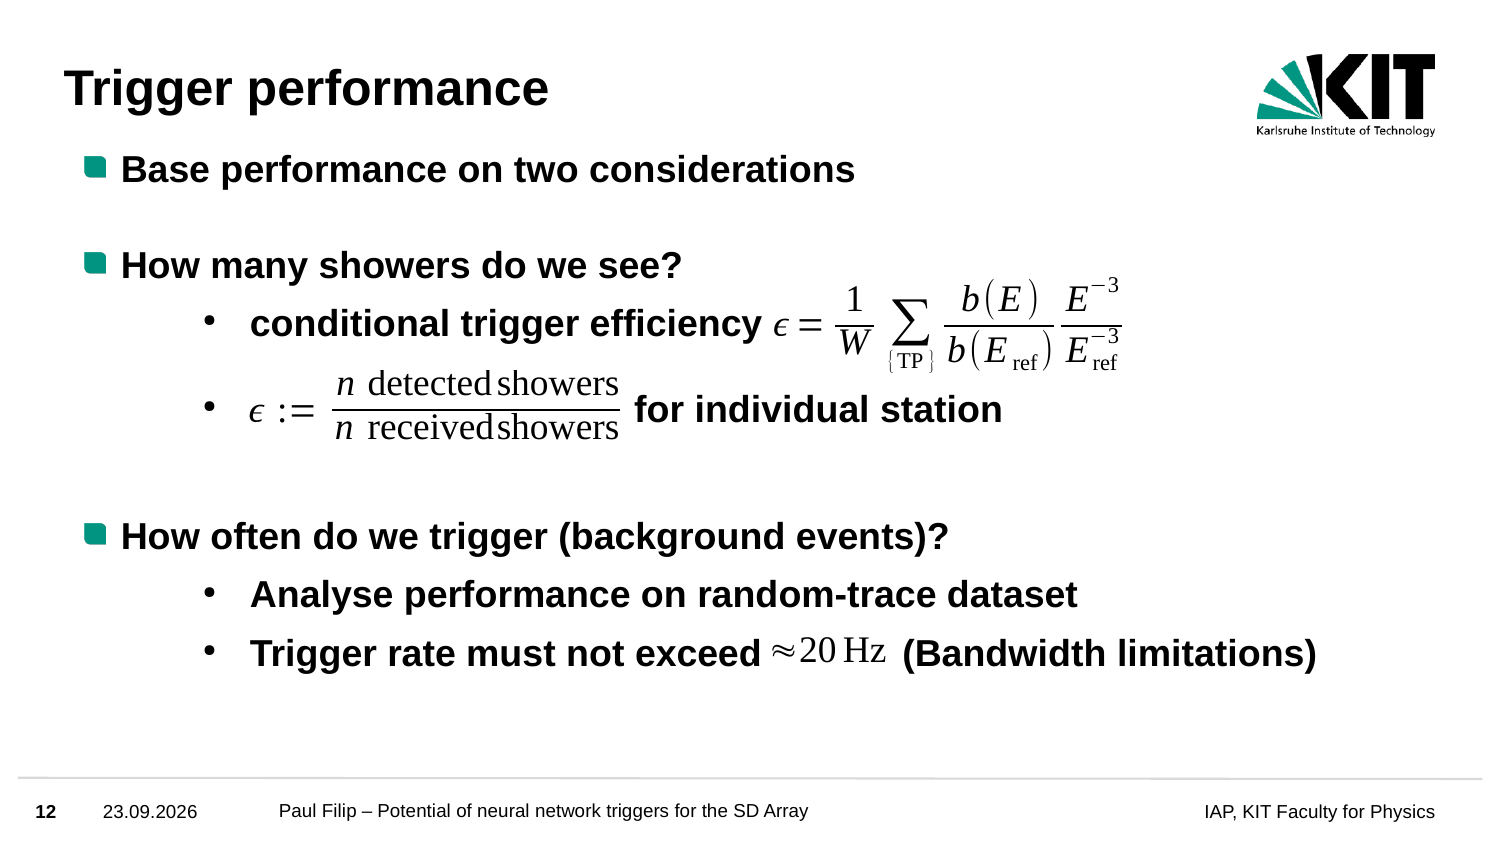

Trigger performance
# Base performance on two considerations
How many showers do we see?
conditional trigger efficiency
 		 for individual station
How often do we trigger (background events)?
Analyse performance on random-trace dataset
Trigger rate must not exceed	 (Bandwidth limitations)
12